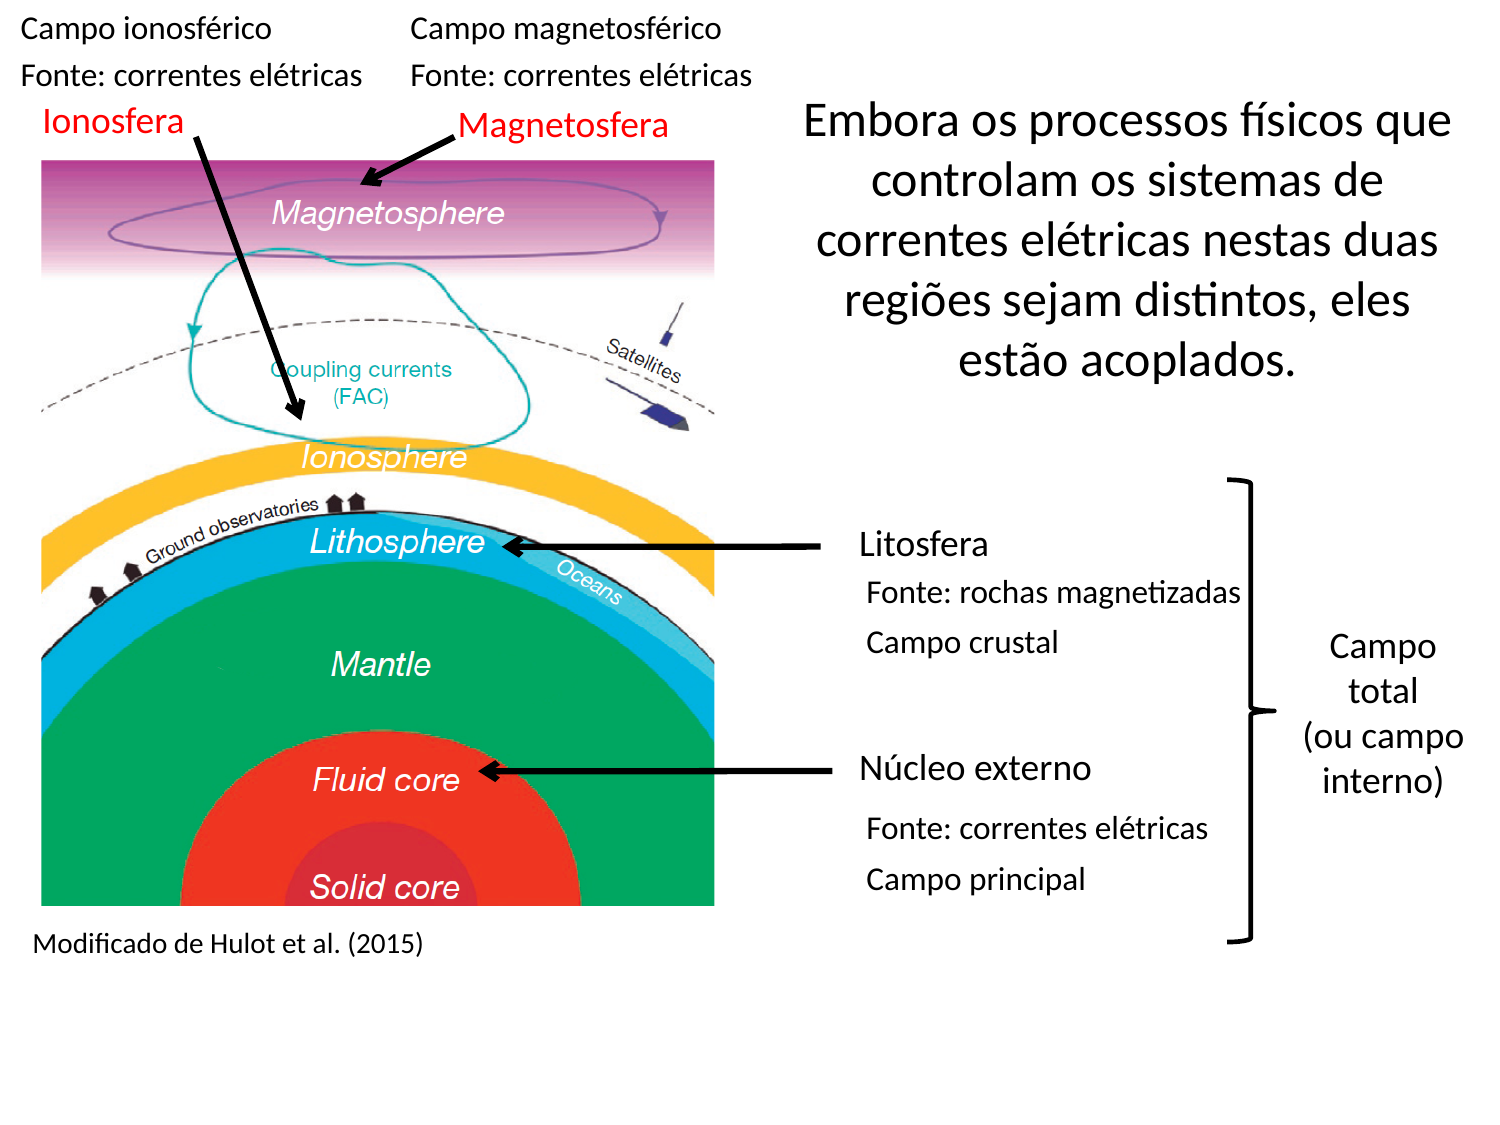

Campo magnetosférico
Campo ionosférico
Fonte: correntes elétricas
Fonte: correntes elétricas
Embora os processos físicos que controlam os sistemas de correntes elétricas nestas duas regiões sejam distintos, eles estão acoplados.
Ionosfera
Magnetosfera
Litosfera
Fonte: rochas magnetizadas
Campo crustal
Campo total
(ou campo interno)
Núcleo externo
Fonte: correntes elétricas
Campo principal
Modificado de Hulot et al. (2015)